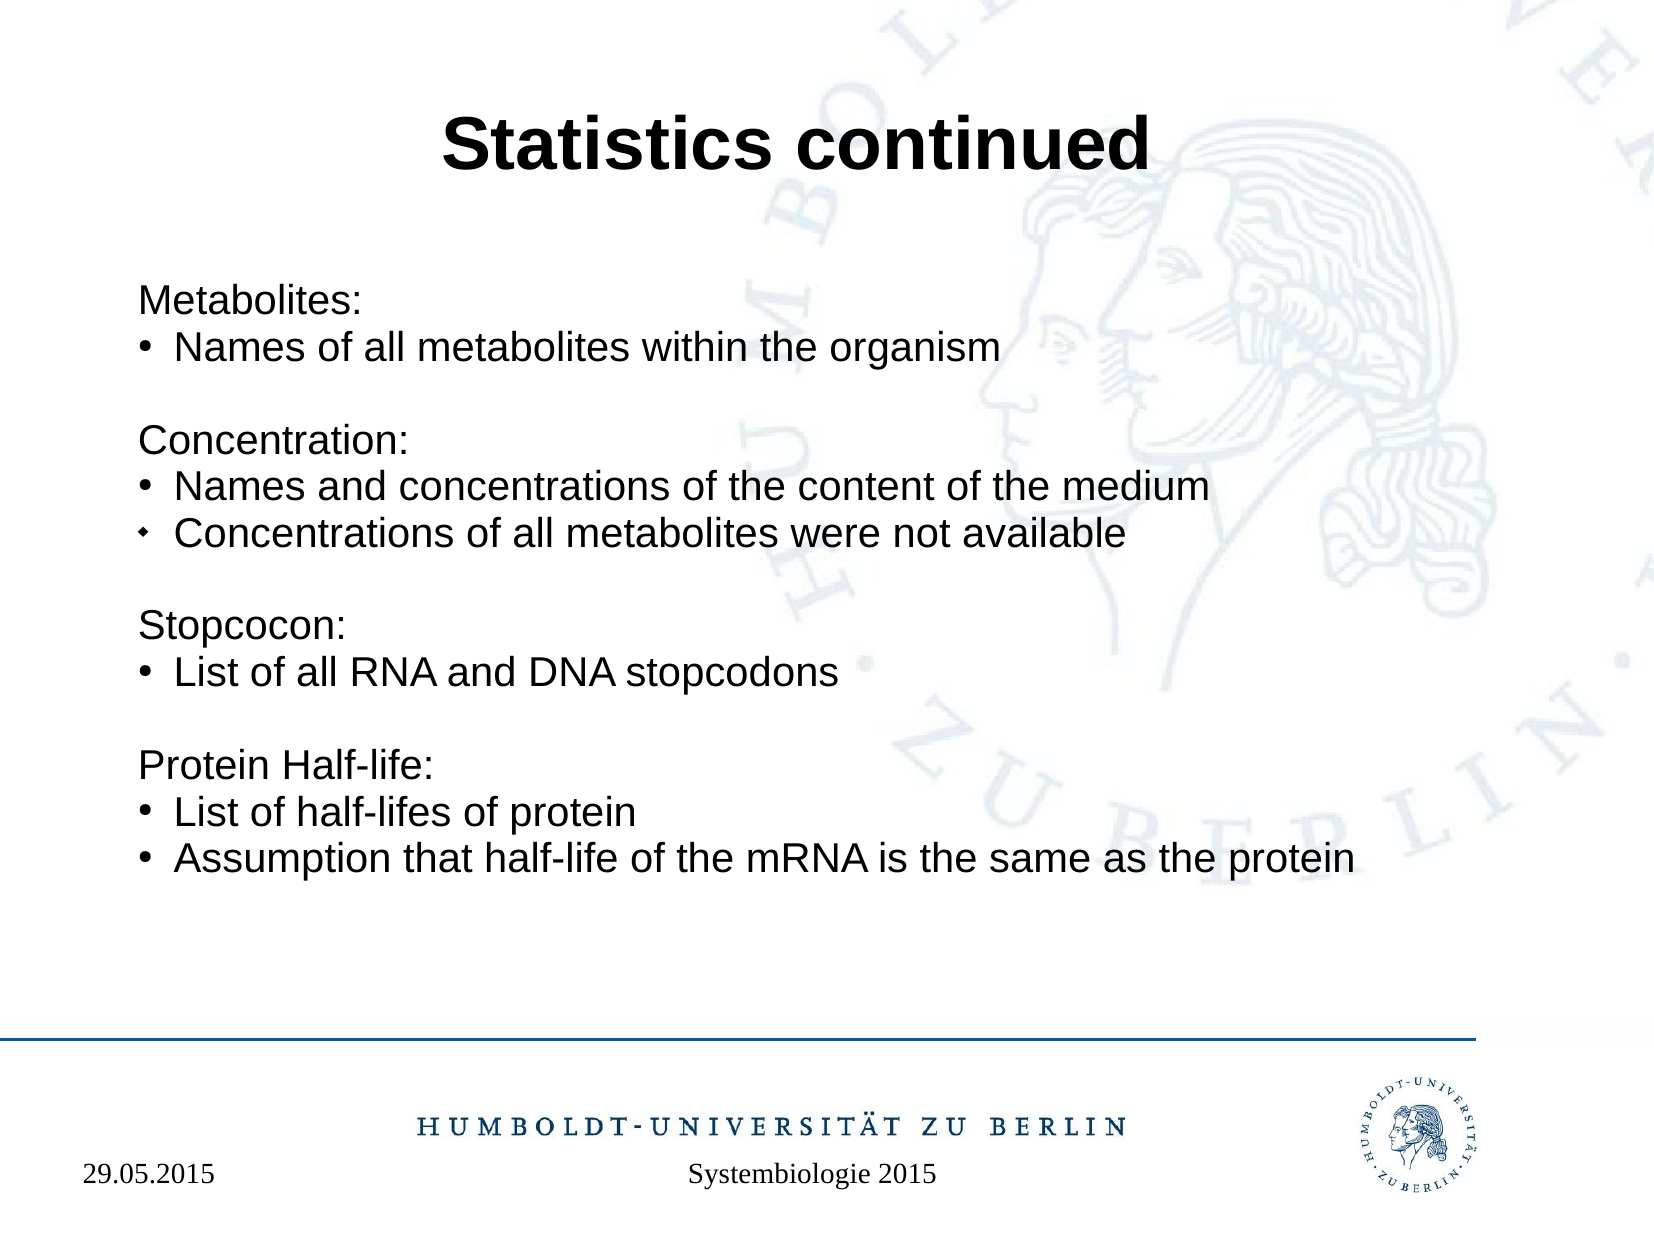

Statistics continued
Metabolites:
Names of all metabolites within the organism
Concentration:
Names and concentrations of the content of the medium
Concentrations of all metabolites were not available
Stopcocon:
List of all RNA and DNA stopcodons
Protein Half-life:
List of half-lifes of protein
Assumption that half-life of the mRNA is the same as the protein